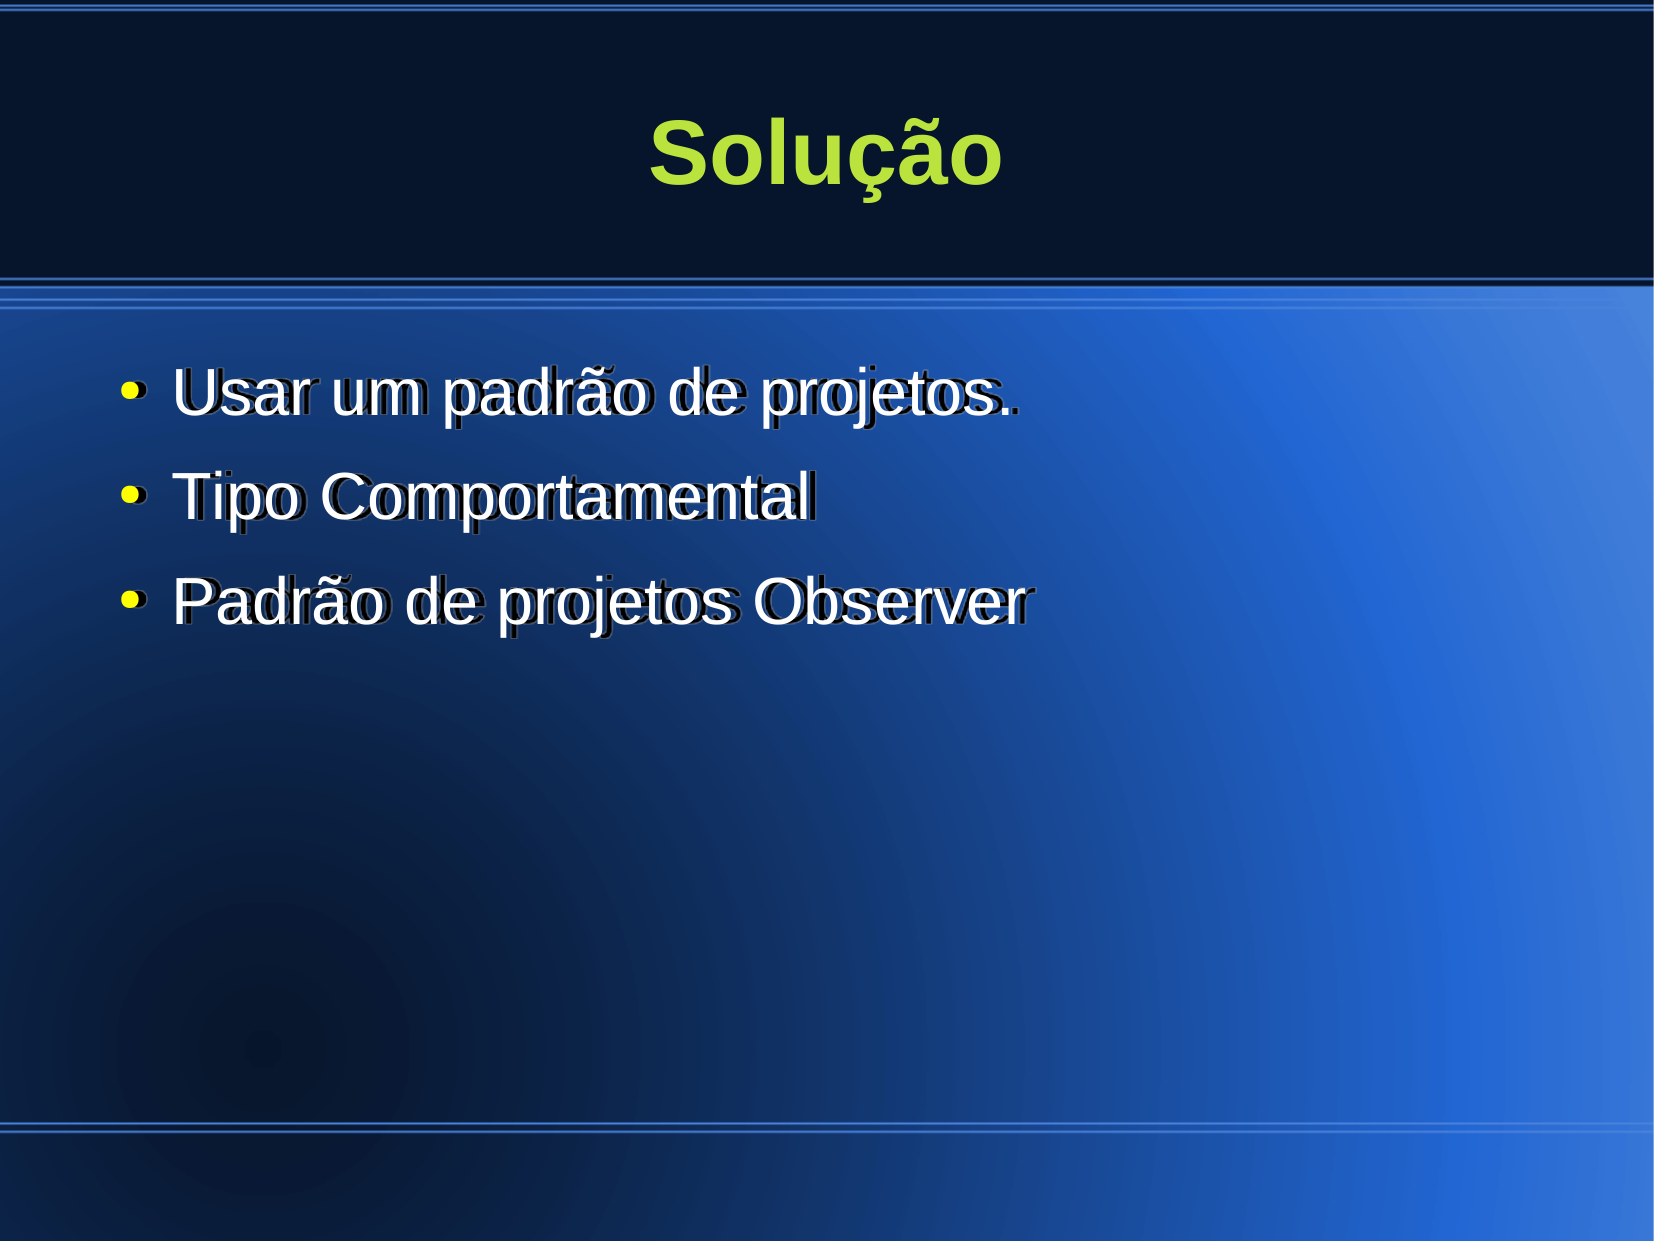

# Solução
Usar um padrão de projetos.
Tipo Comportamental
Padrão de projetos Observer